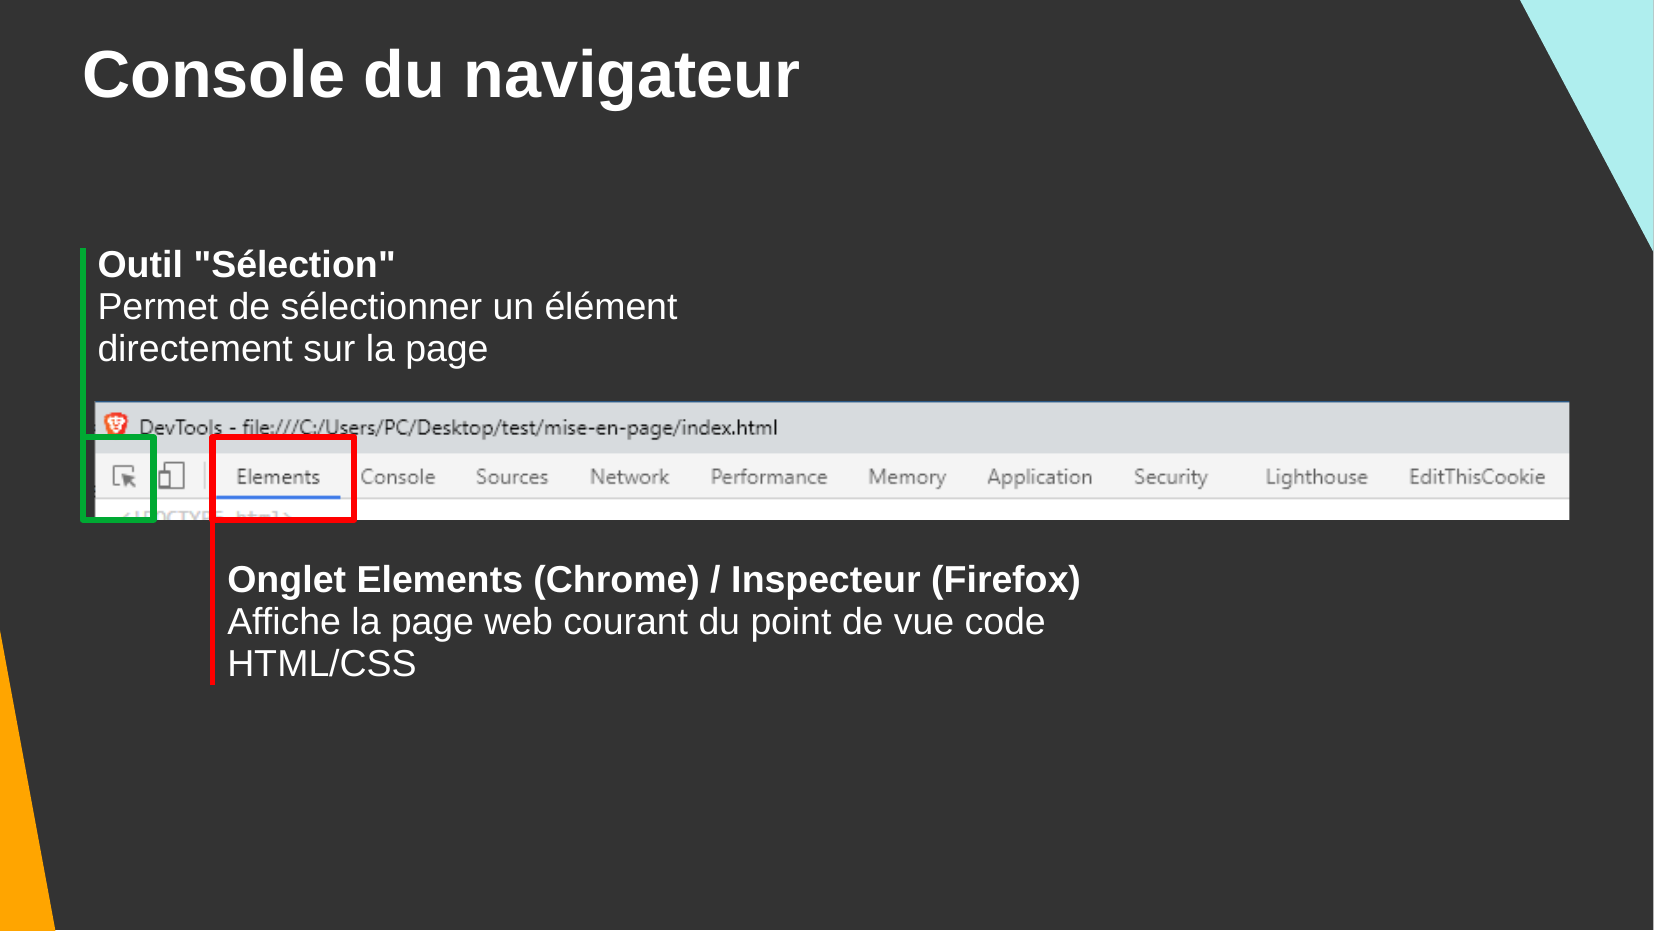

# Console du navigateur
Outil "Sélection"
Permet de sélectionner un élément directement sur la page
Onglet Elements (Chrome) / Inspecteur (Firefox)
Affiche la page web courant du point de vue code HTML/CSS